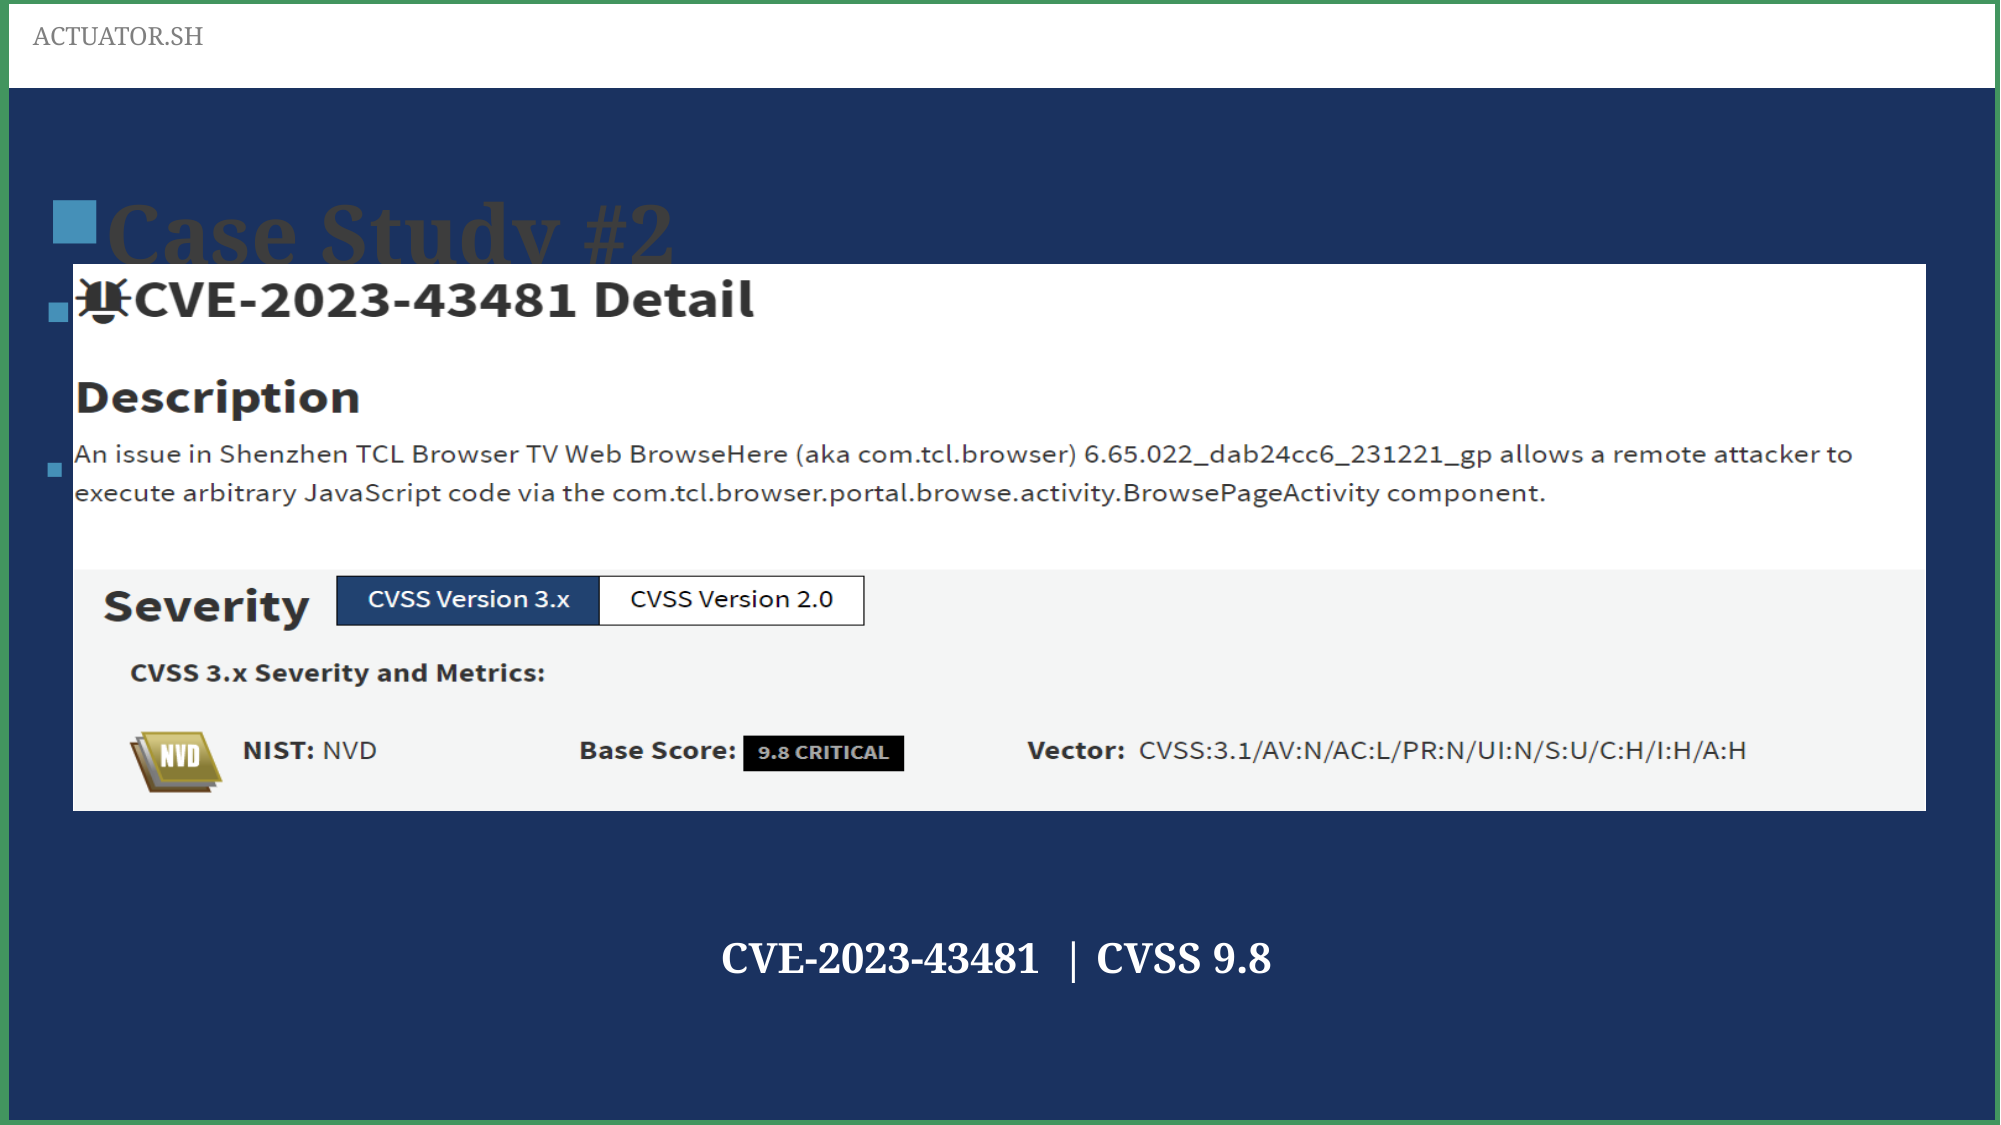

Actuator.sh
Case Study #2
M    mmmmmmm6676665rrr
# CVE-2023-43481  | CVSS 9.8